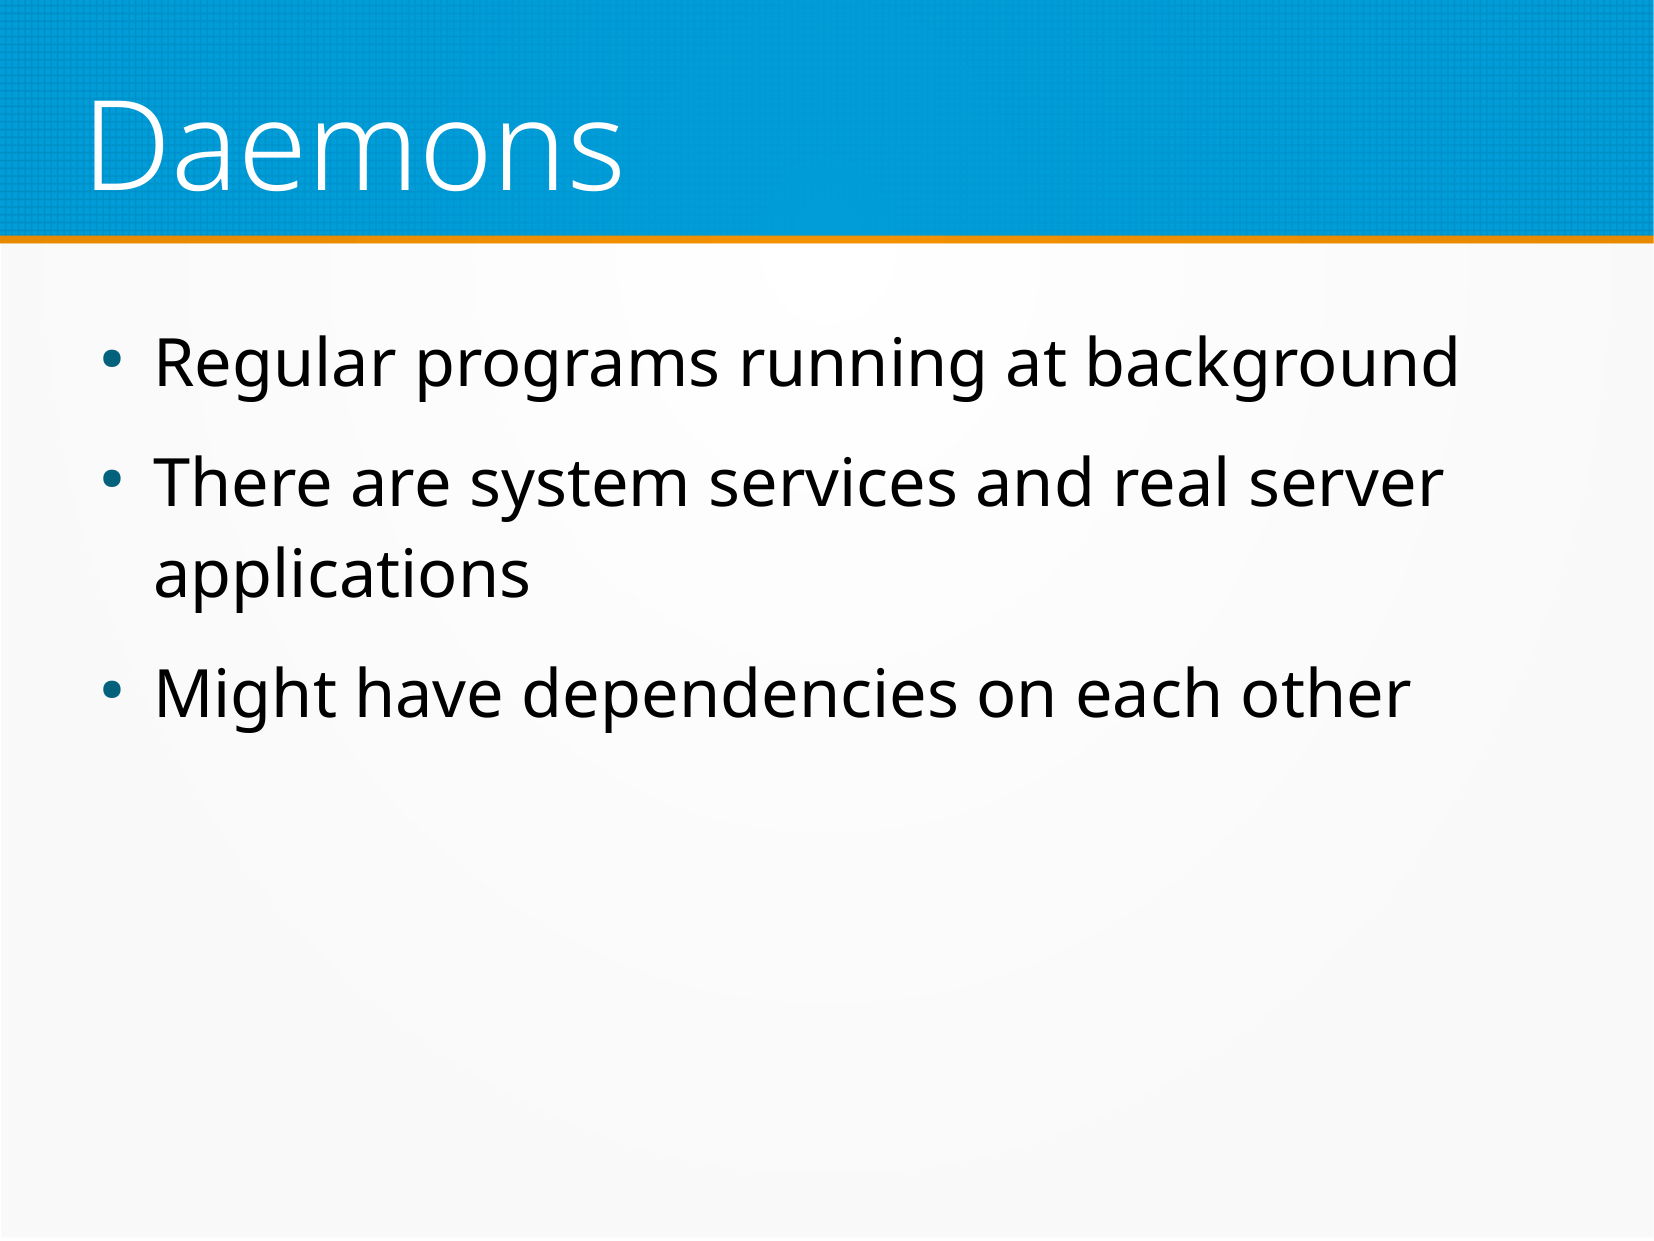

# Daemons
Regular programs running at background
There are system services and real server applications
Might have dependencies on each other